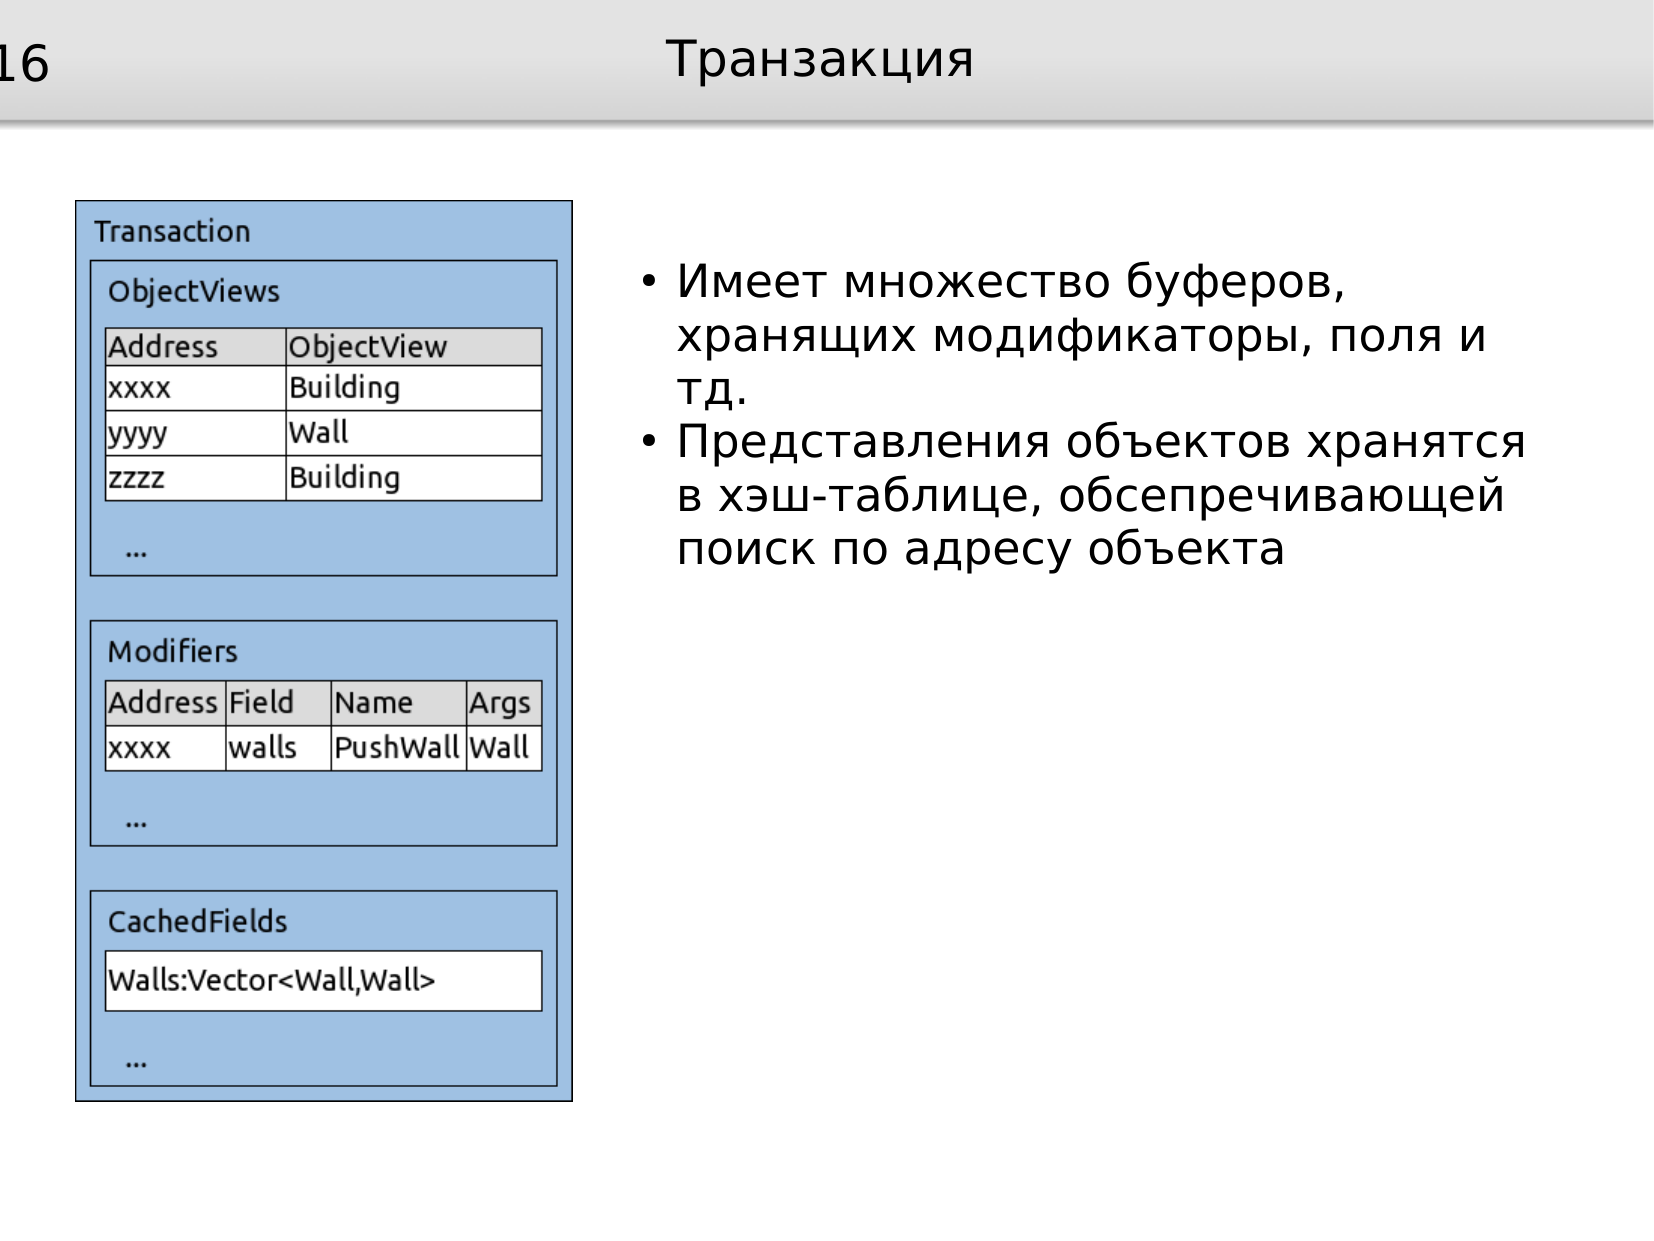

# Транзакция
Имеет множество буферов, хранящих модификаторы, поля и тд.
Представления объектов хранятся в хэш-таблице, обсепречивающей поиск по адресу объекта